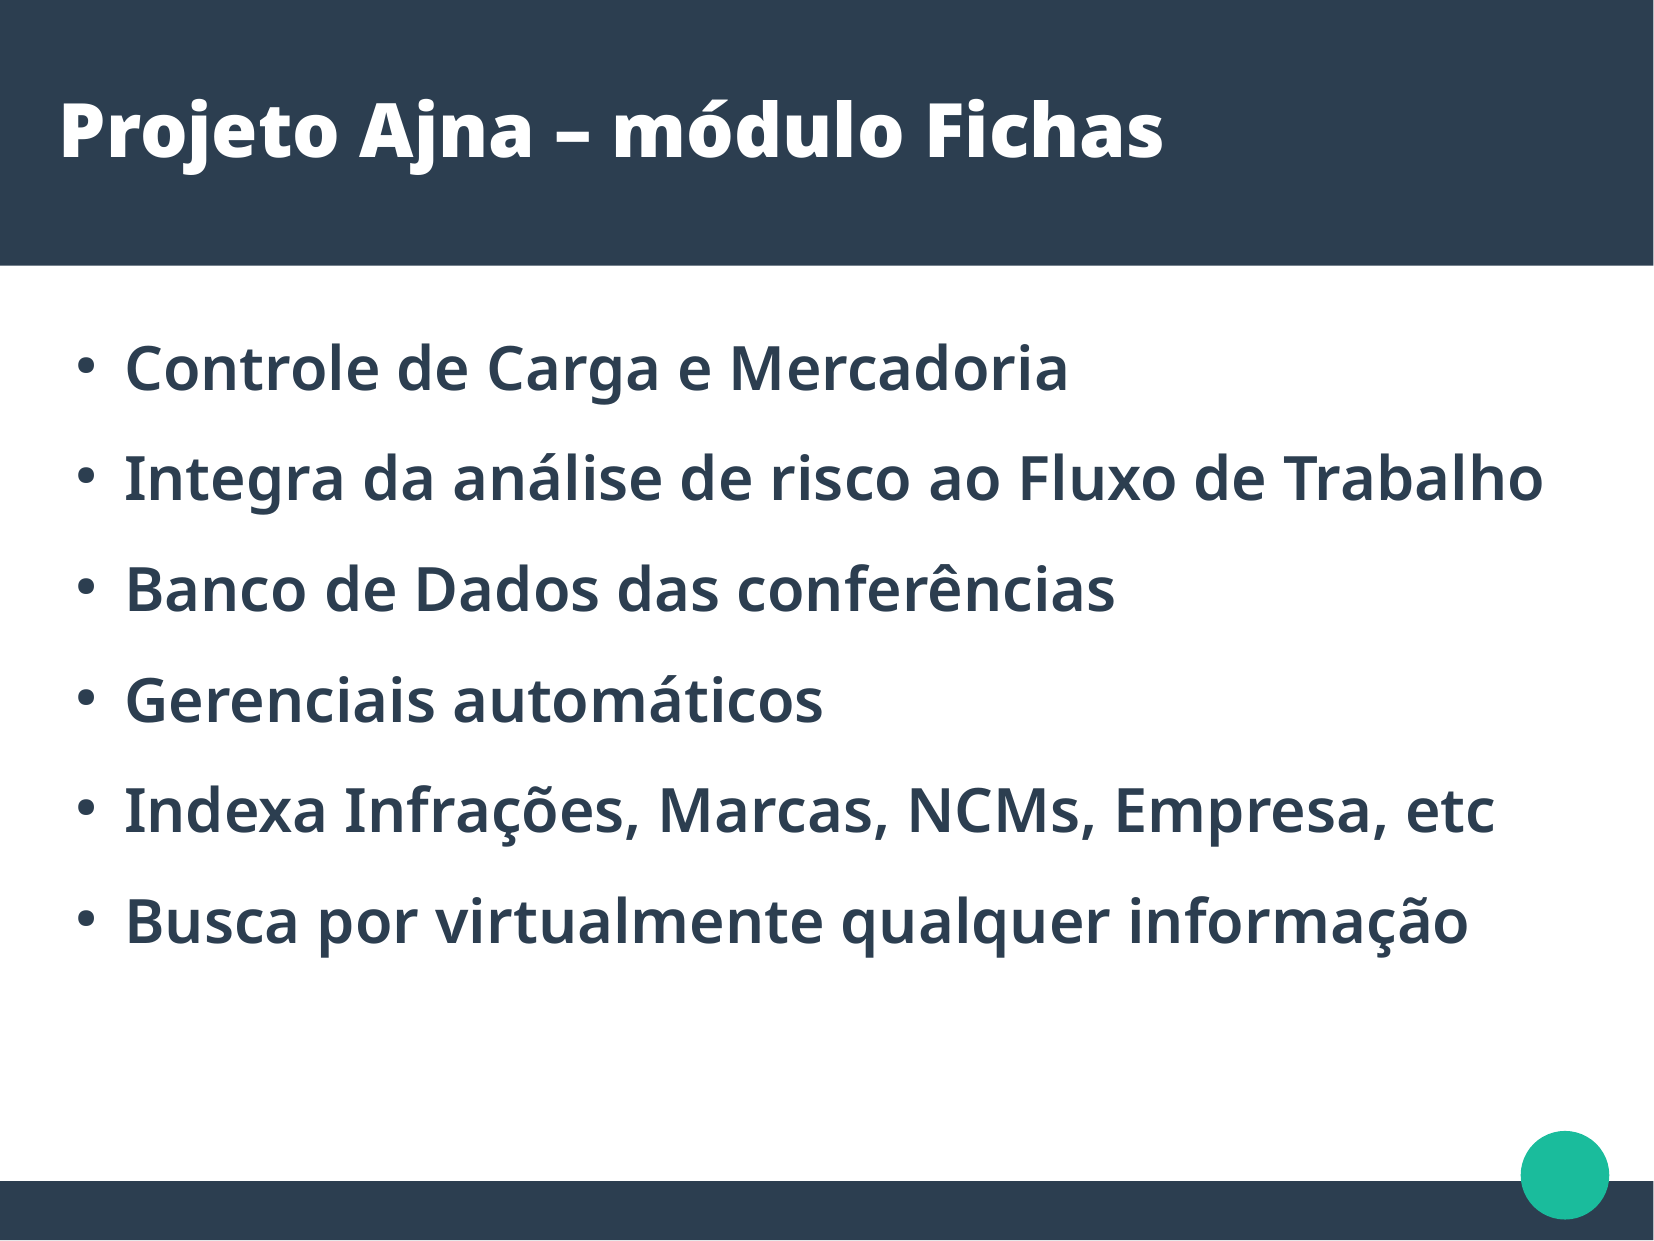

# Projeto Ajna – módulo Fichas
Controle de Carga e Mercadoria
Integra da análise de risco ao Fluxo de Trabalho
Banco de Dados das conferências
Gerenciais automáticos
Indexa Infrações, Marcas, NCMs, Empresa, etc
Busca por virtualmente qualquer informação